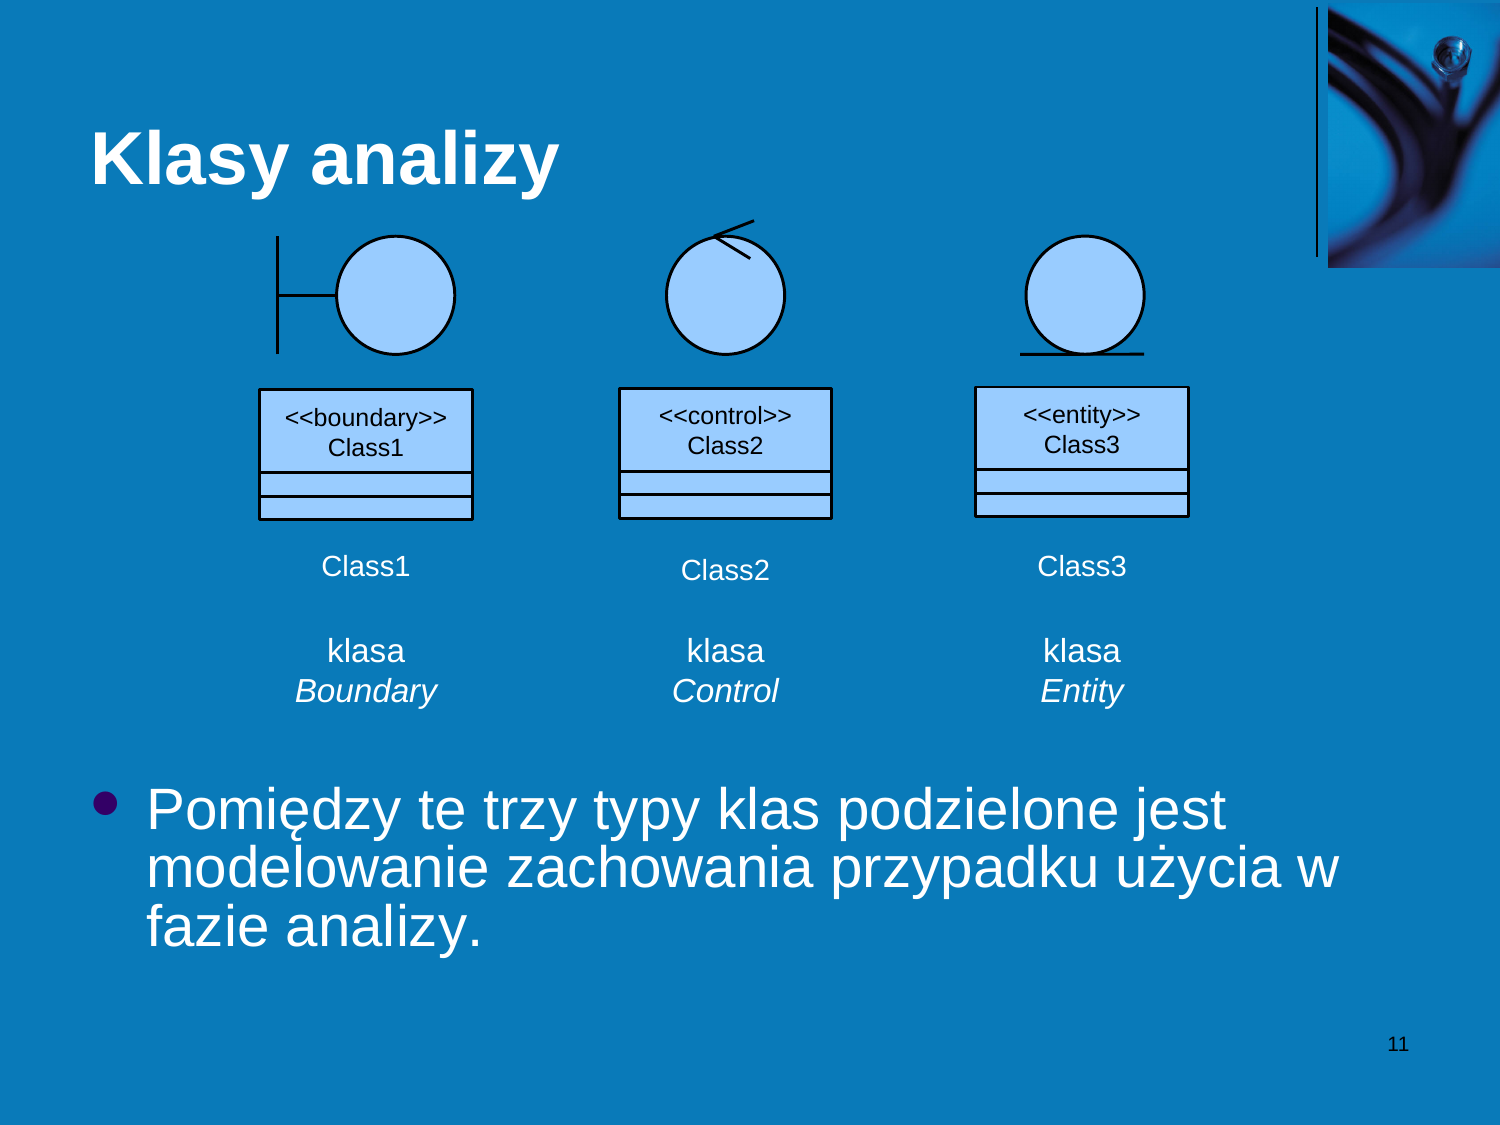

# Klasy analizy
<<entity>>
Class3
<<control>>
Class2
<<boundary>>
Class1
Class1
Class3
Class2
klasa Boundary
klasa Control
klasa Entity
Pomiędzy te trzy typy klas podzielone jest modelowanie zachowania przypadku użycia w fazie analizy.
11